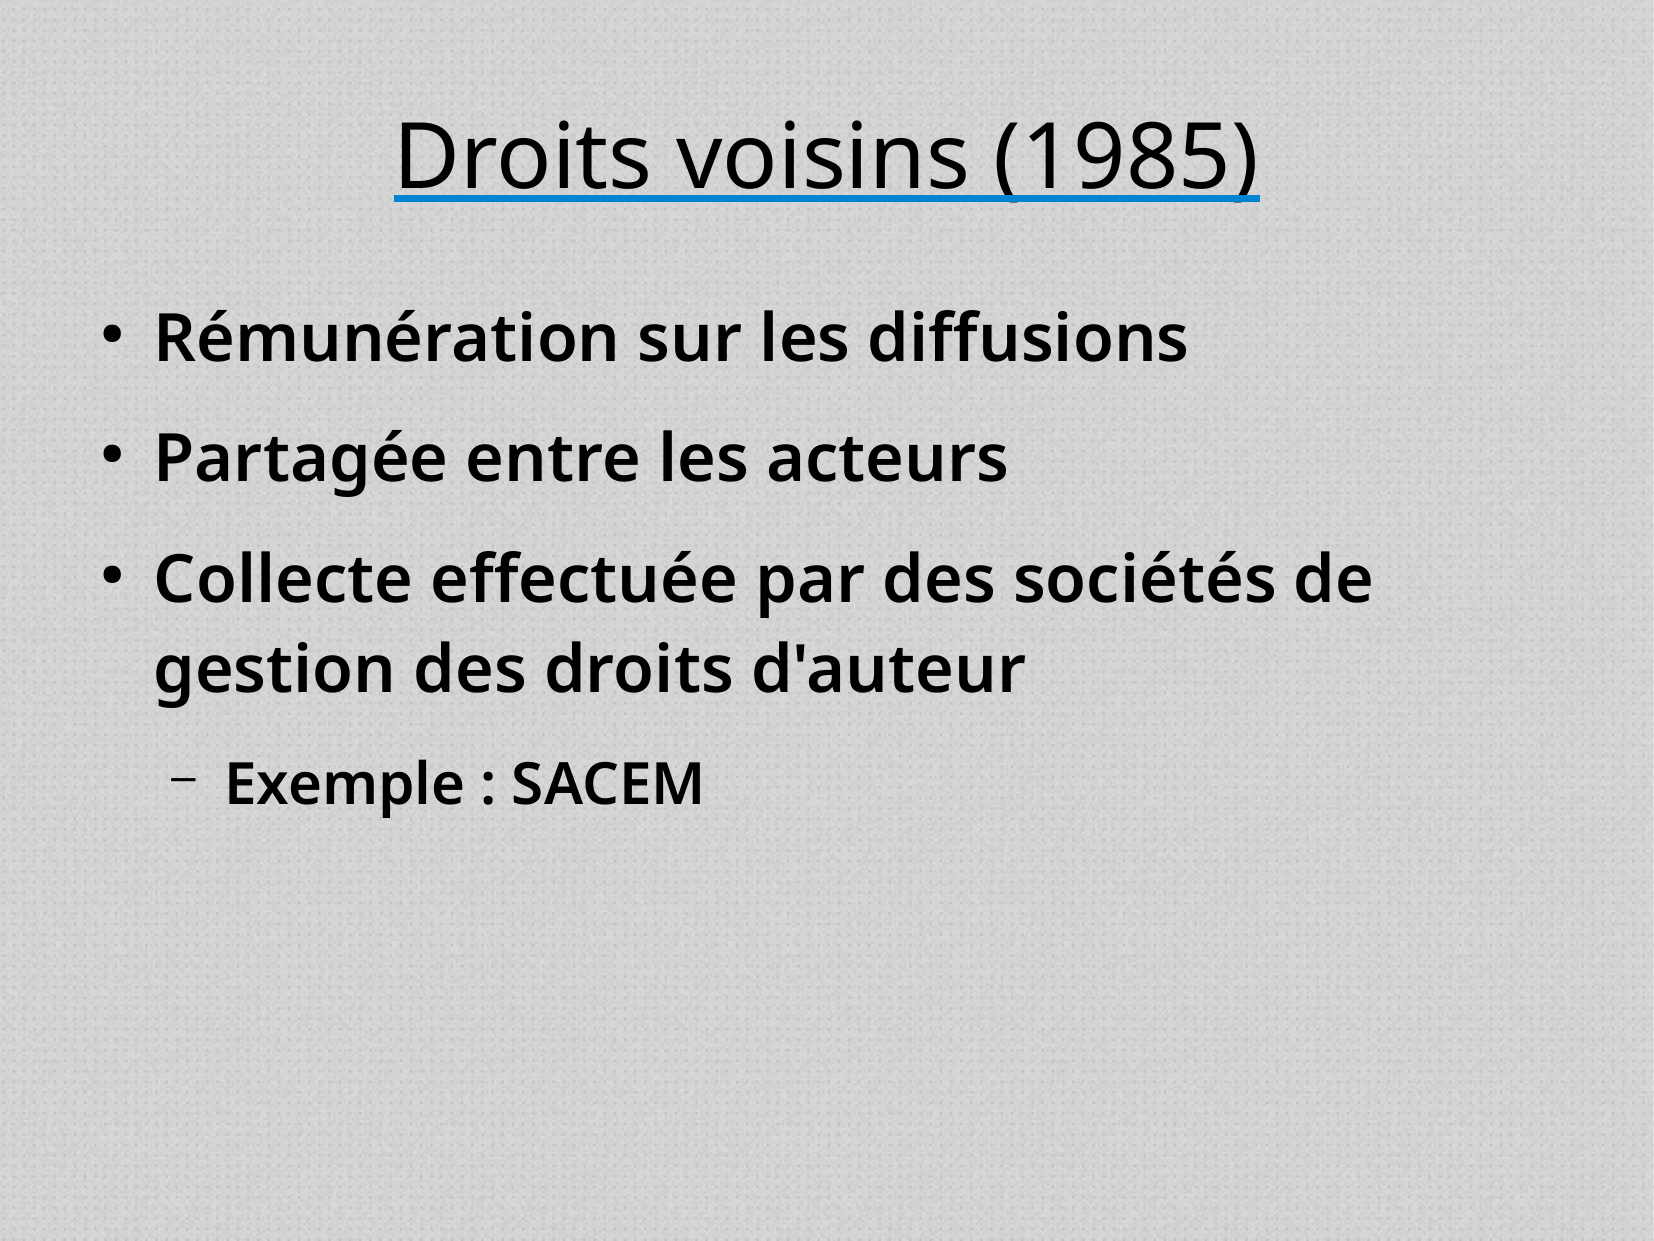

# Droits voisins (1985)
Rémunération sur les diffusions
Partagée entre les acteurs
Collecte effectuée par des sociétés de gestion des droits d'auteur
Exemple : SACEM